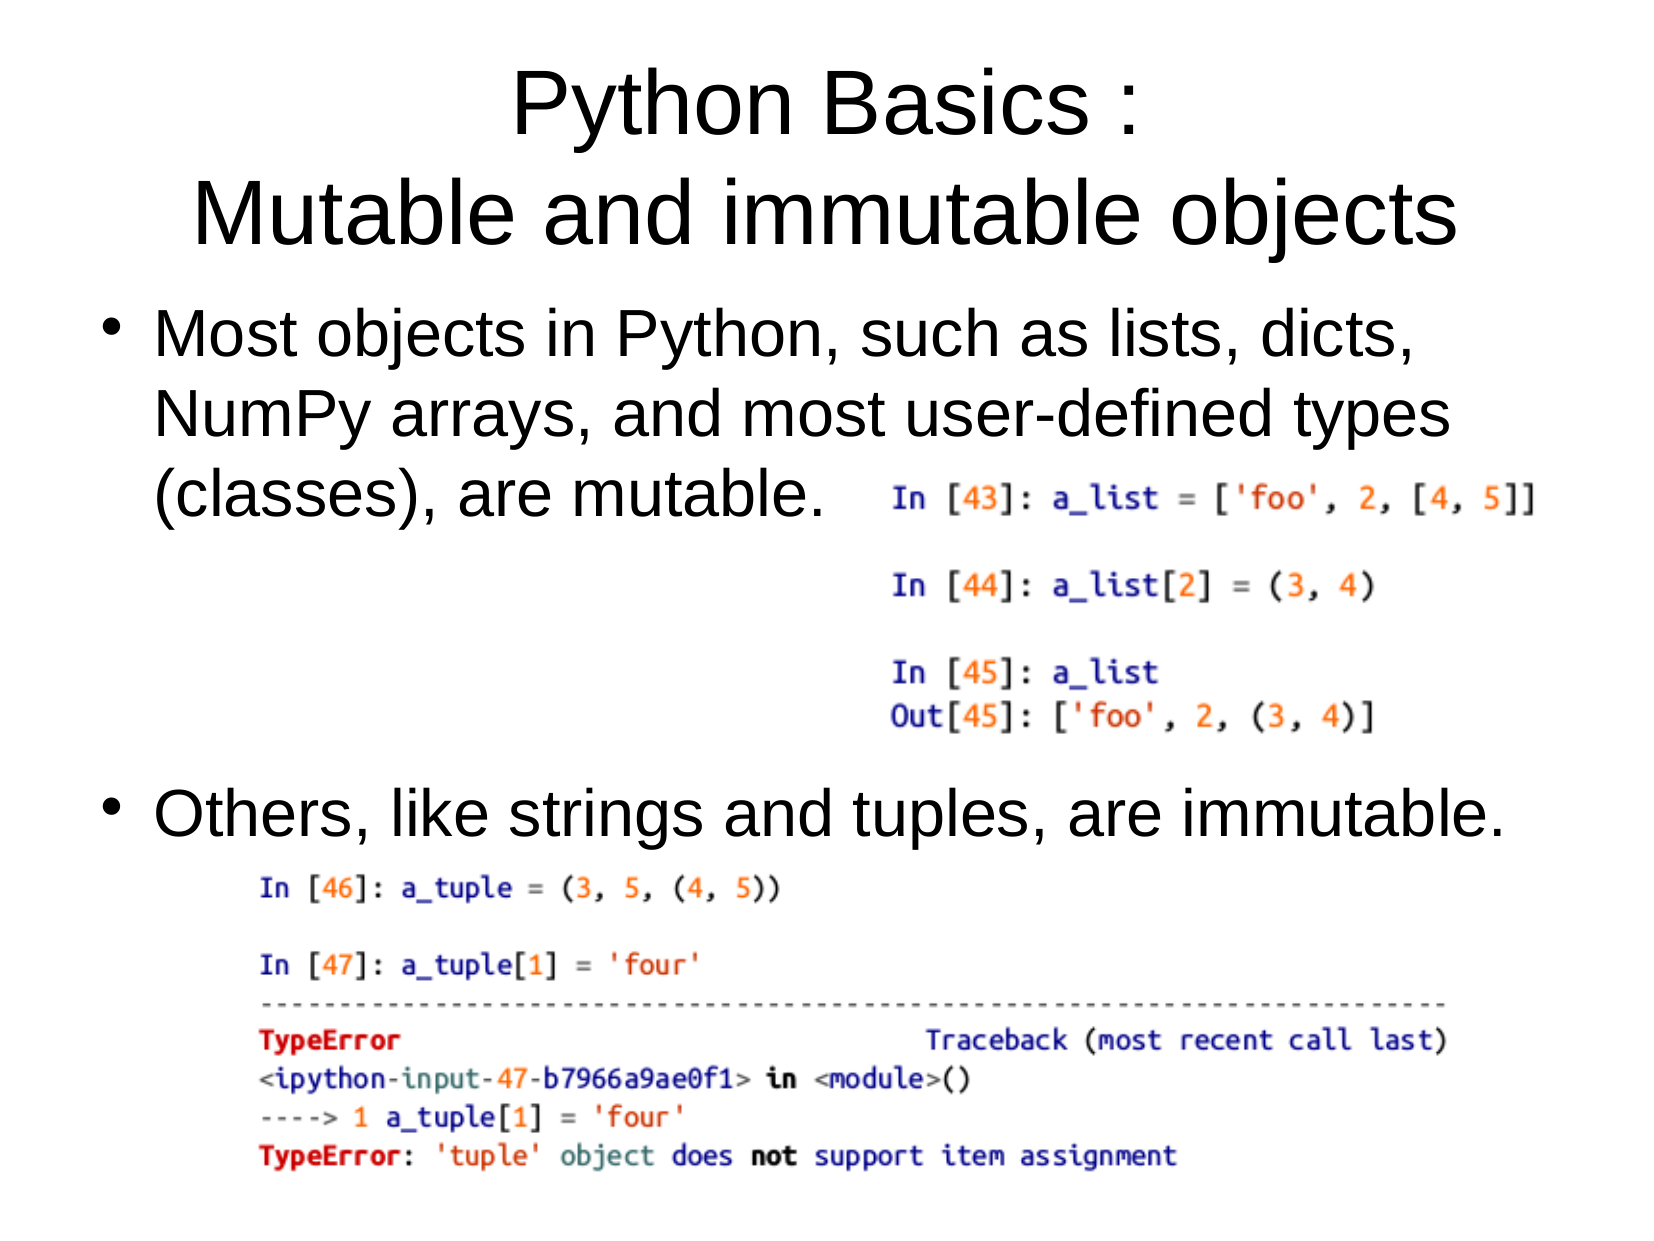

Python Basics :
Mutable and immutable objects
Most objects in Python, such as lists, dicts, NumPy arrays, and most user-defined types (classes), are mutable.
Others, like strings and tuples, are immutable.